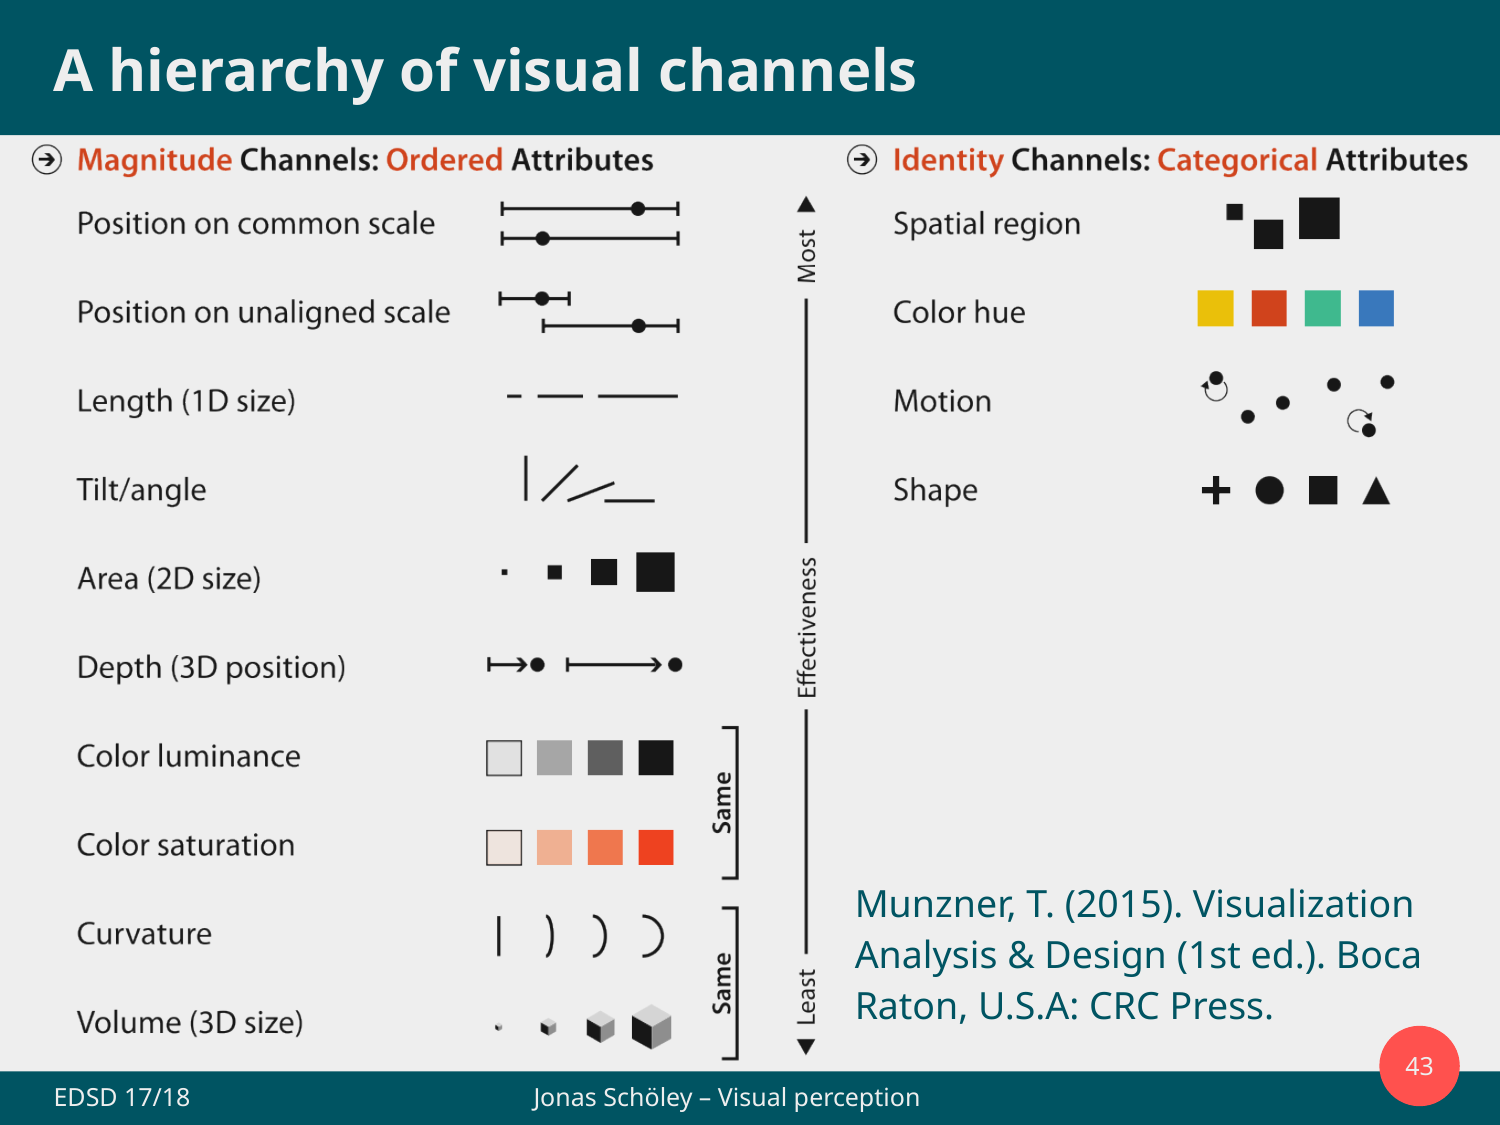

# A hierarchy of visual channels
Munzner, T. (2015). Visualization Analysis & Design (1st ed.). Boca Raton, U.S.A: CRC Press.
43
EDSD 17/18
Jonas Schöley – Visual perception